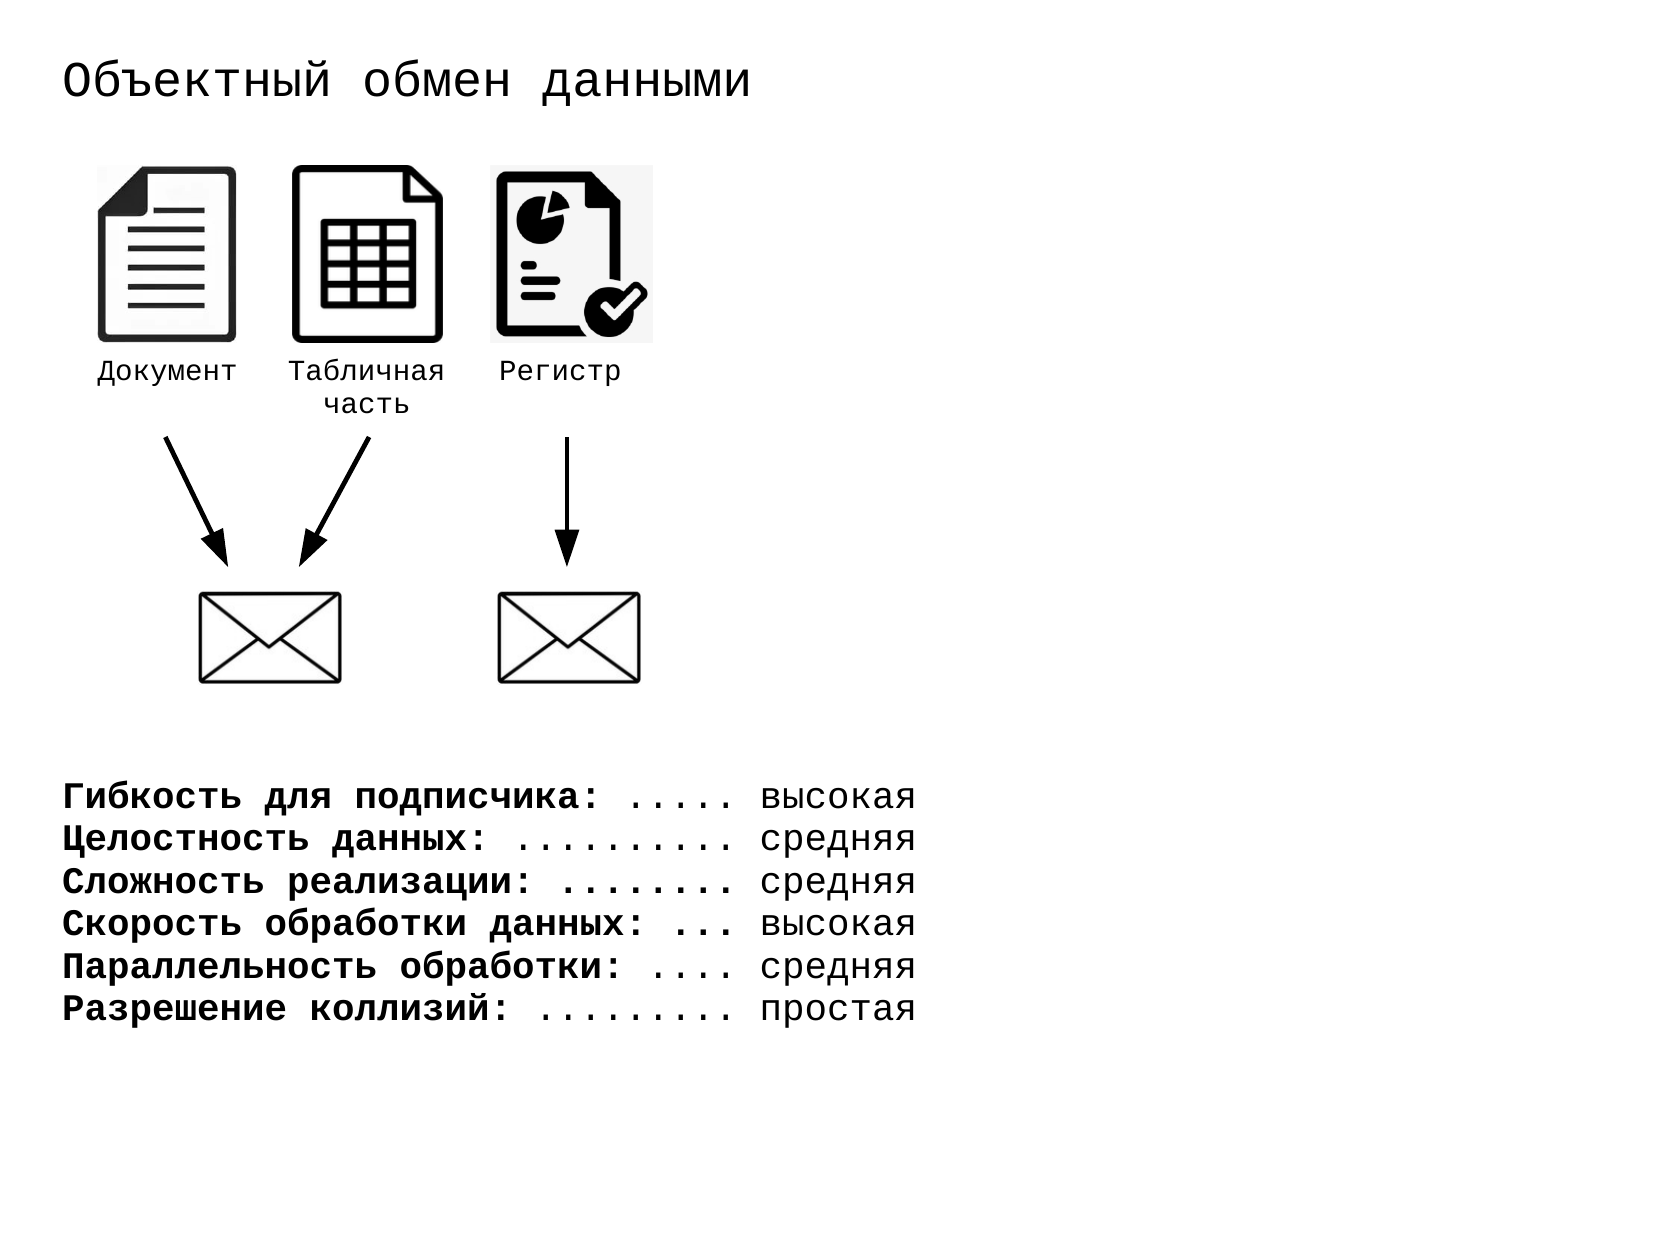

Объектный обмен данными
Документ
Табличная
часть
Регистр
Гибкость для подписчика: ..... высокая
Целостность данных: .......... средняя
Сложность реализации: ........ средняя
Скорость обработки данных: ... высокая
Параллельность обработки: .... средняя
Разрешение коллизий: ......... простая